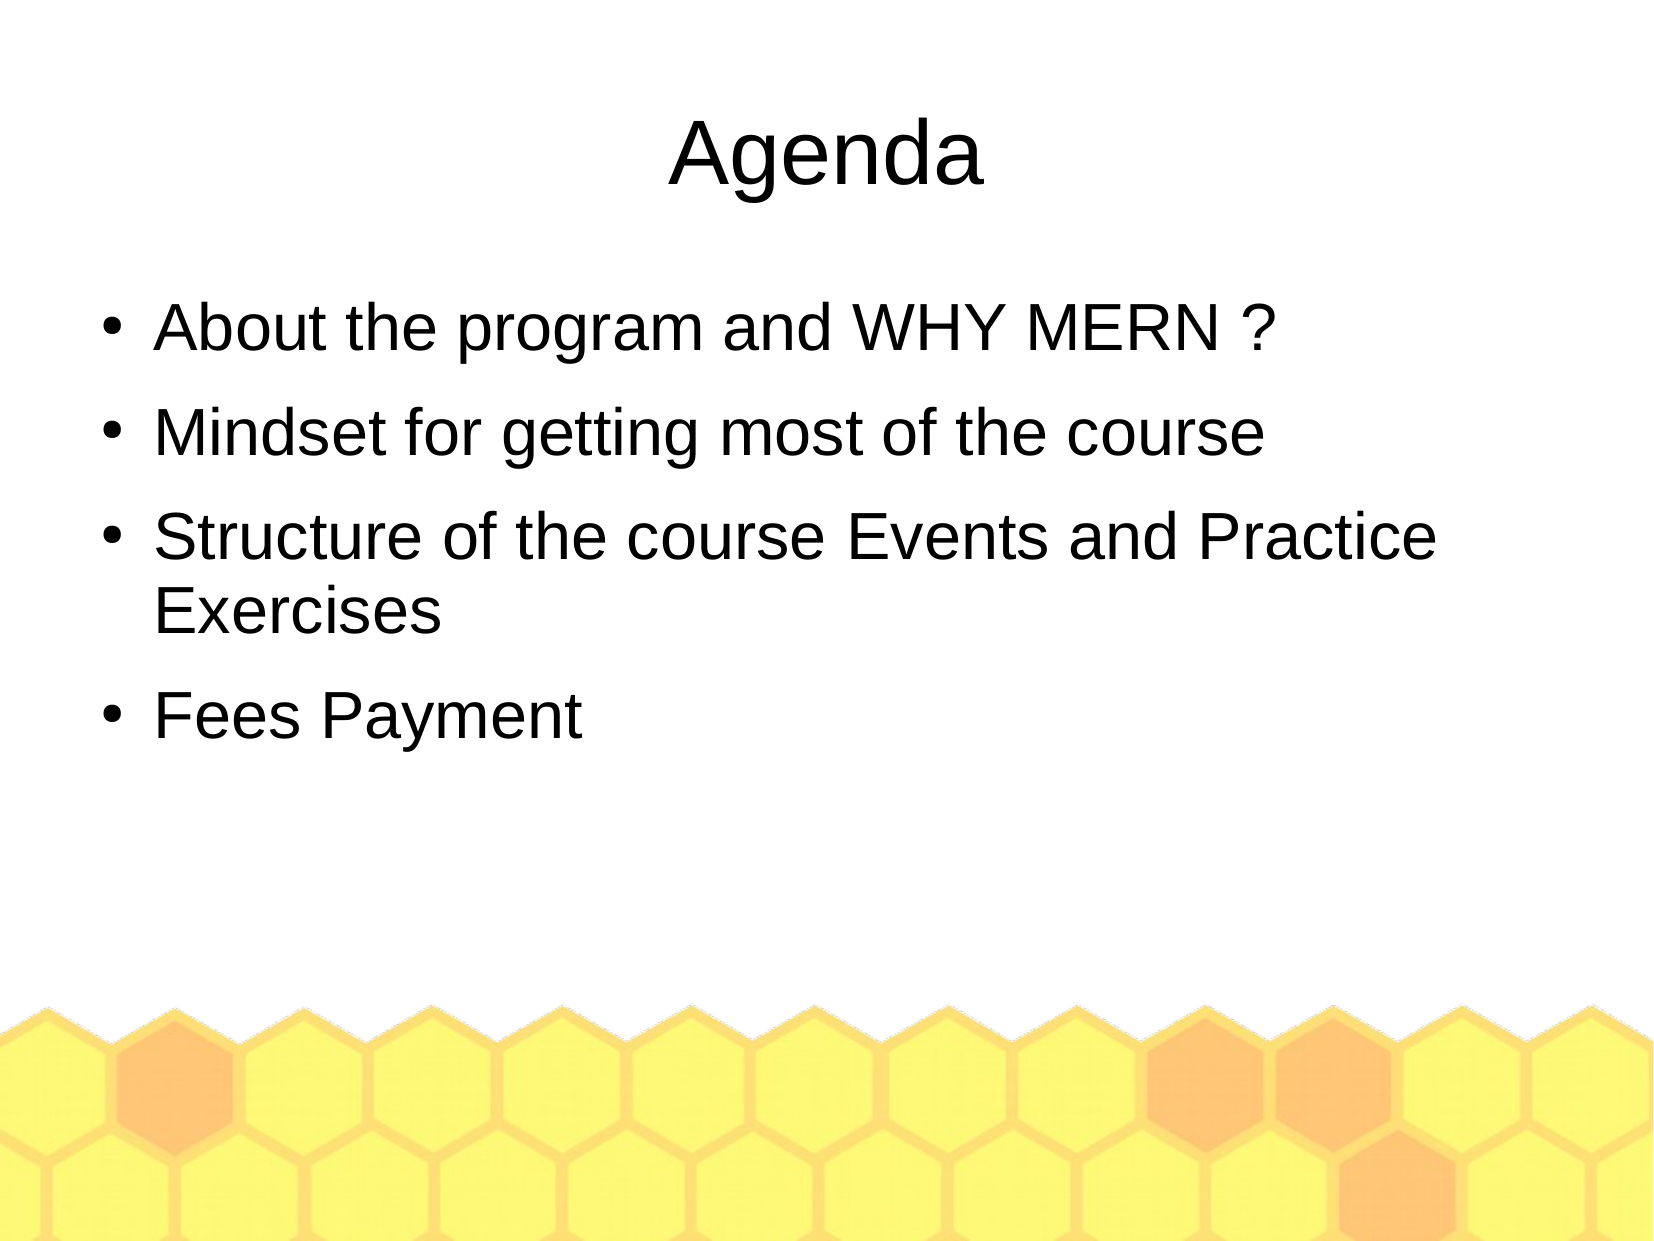

# Agenda
About the program and WHY MERN ?
Mindset for getting most of the course
Structure of the course Events and Practice Exercises
Fees Payment